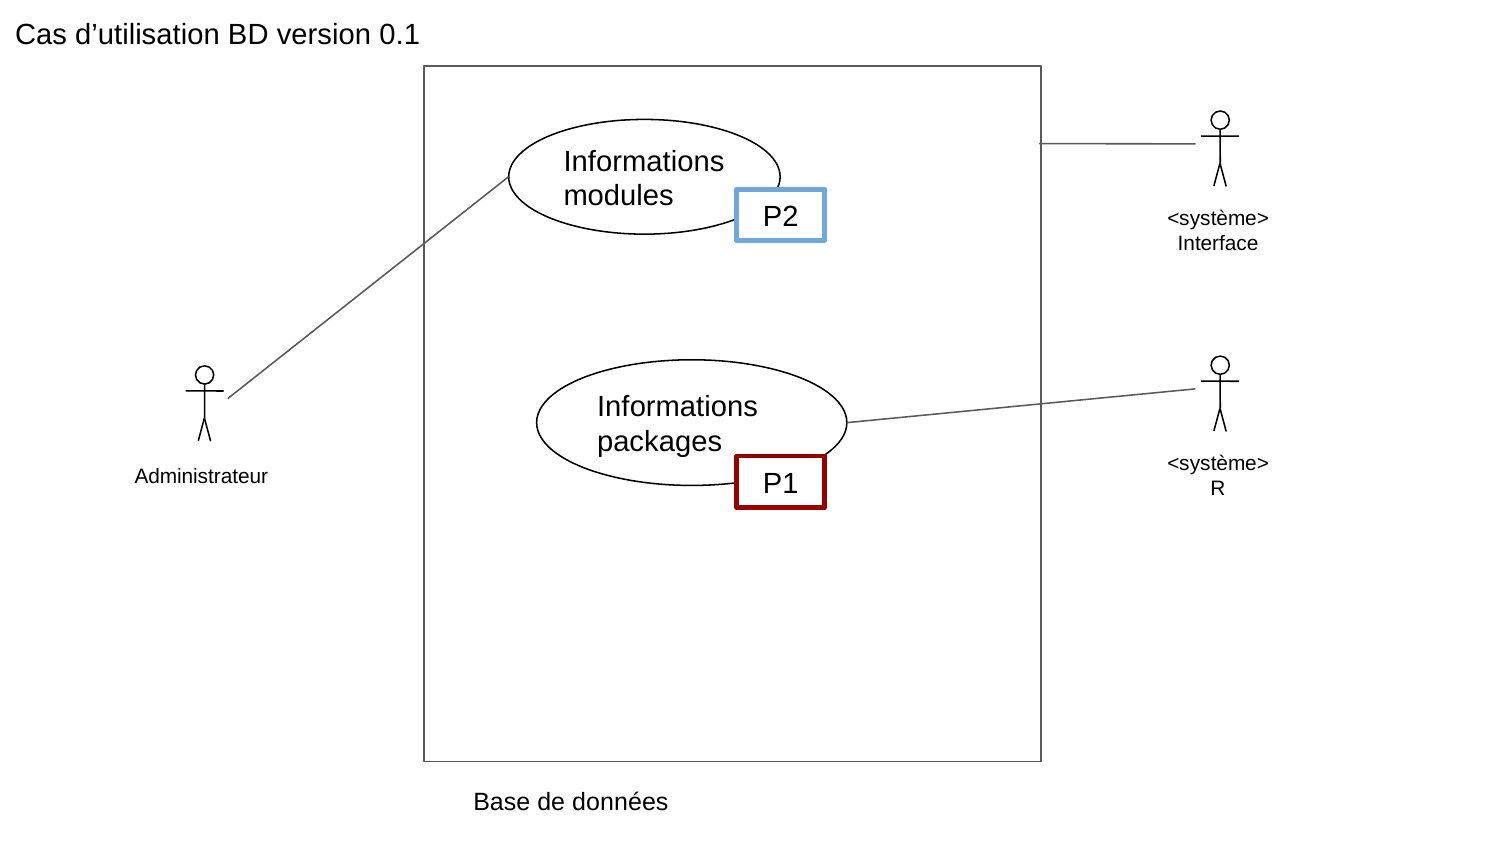

Cas d’utilisation BD version 0.1
<système>
Interface
Informations modules
P2
<système>
R
Administrateur
Informations packages
P1
Base de données